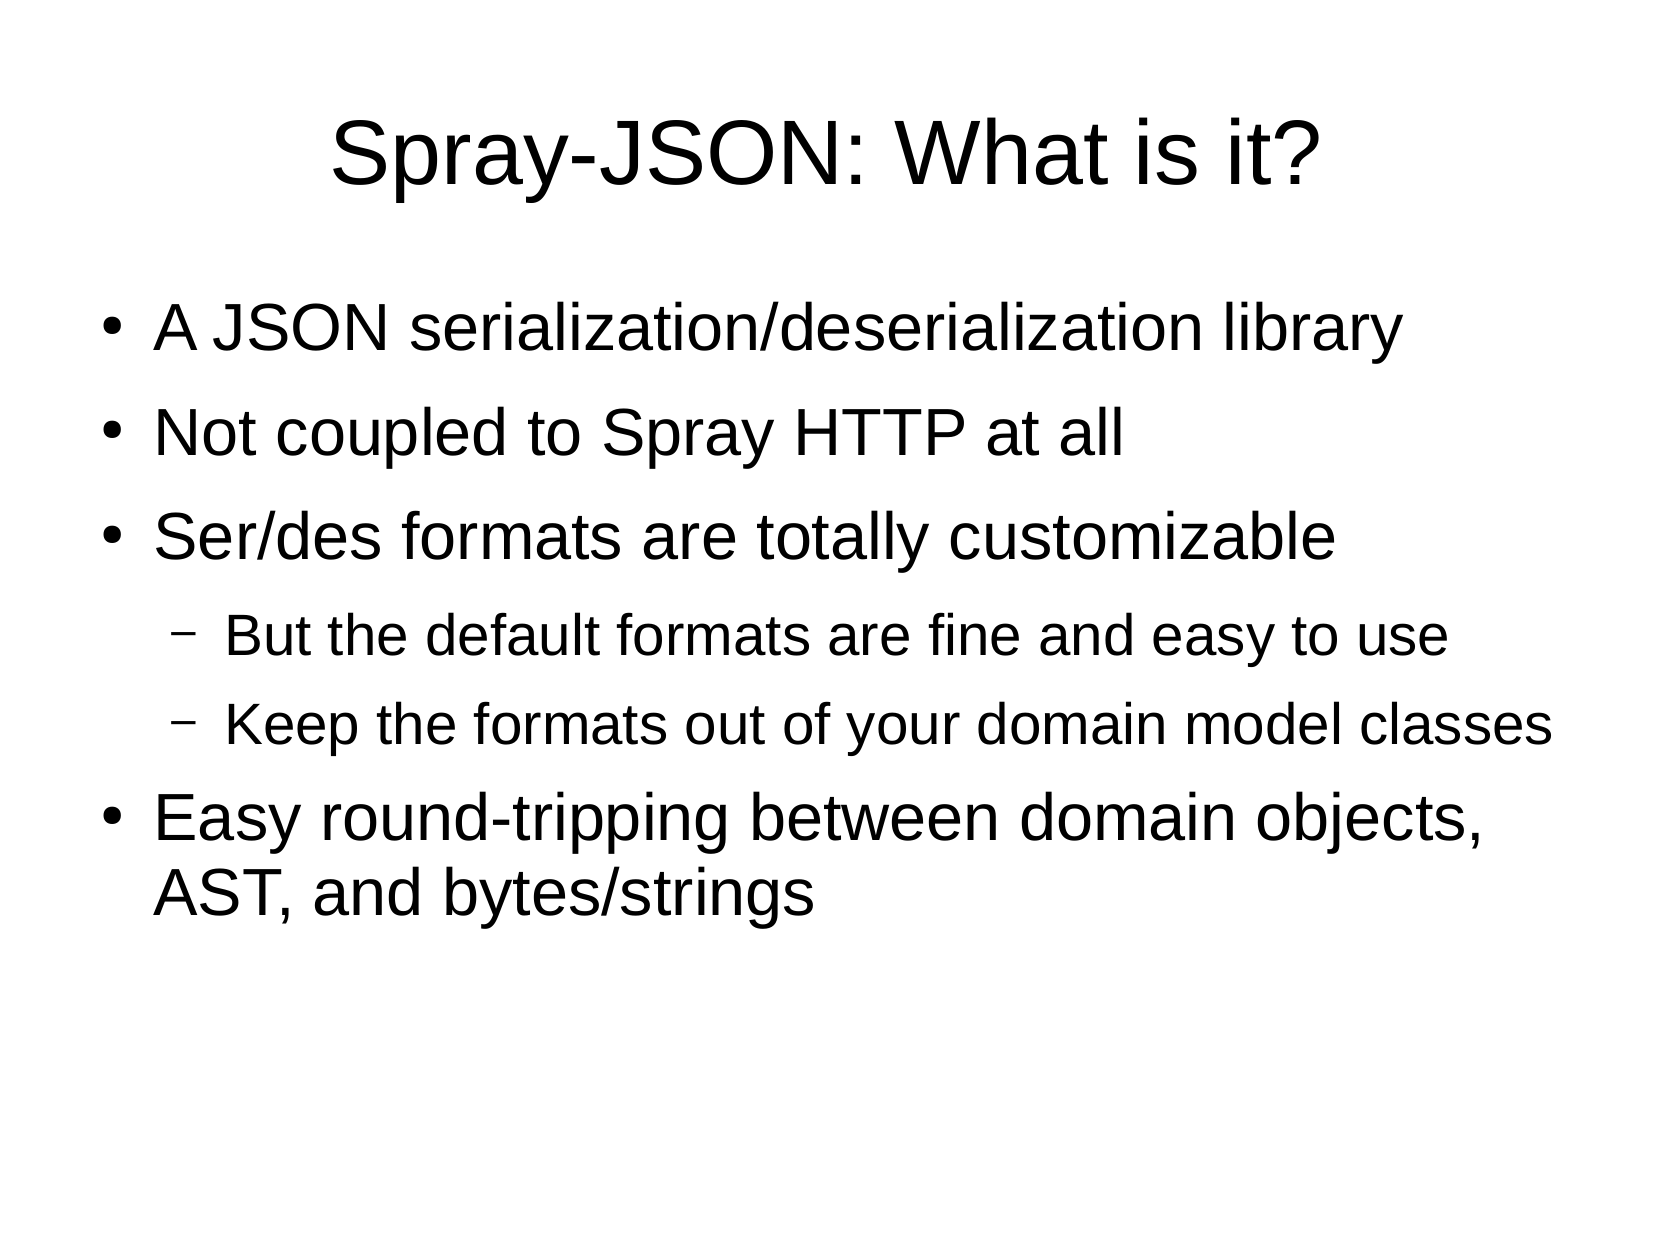

# Spray-JSON: What is it?
A JSON serialization/deserialization library
Not coupled to Spray HTTP at all
Ser/des formats are totally customizable
But the default formats are fine and easy to use
Keep the formats out of your domain model classes
Easy round-tripping between domain objects, AST, and bytes/strings